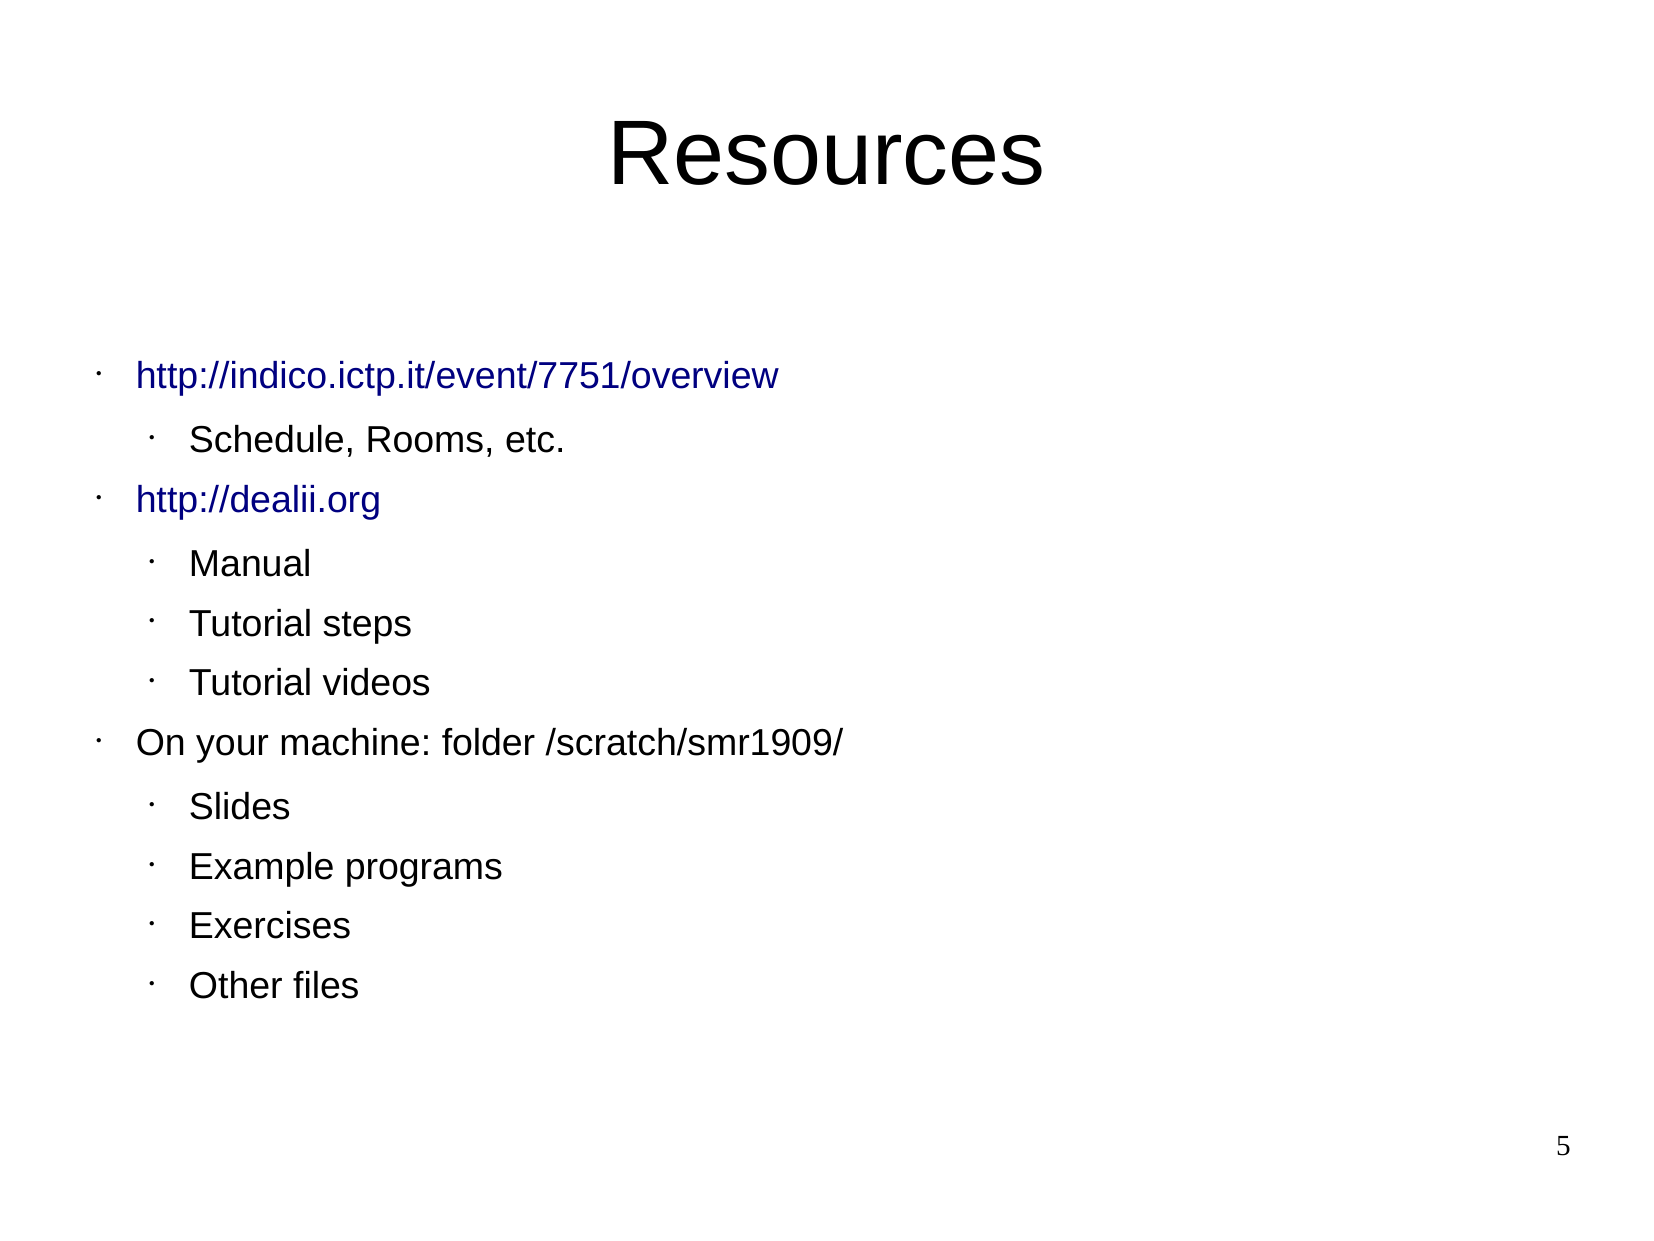

# Resources
http://indico.ictp.it/event/7751/overview
Schedule, Rooms, etc.
http://dealii.org
Manual
Tutorial steps
Tutorial videos
On your machine: folder /scratch/smr1909/
Slides
Example programs
Exercises
Other files
5